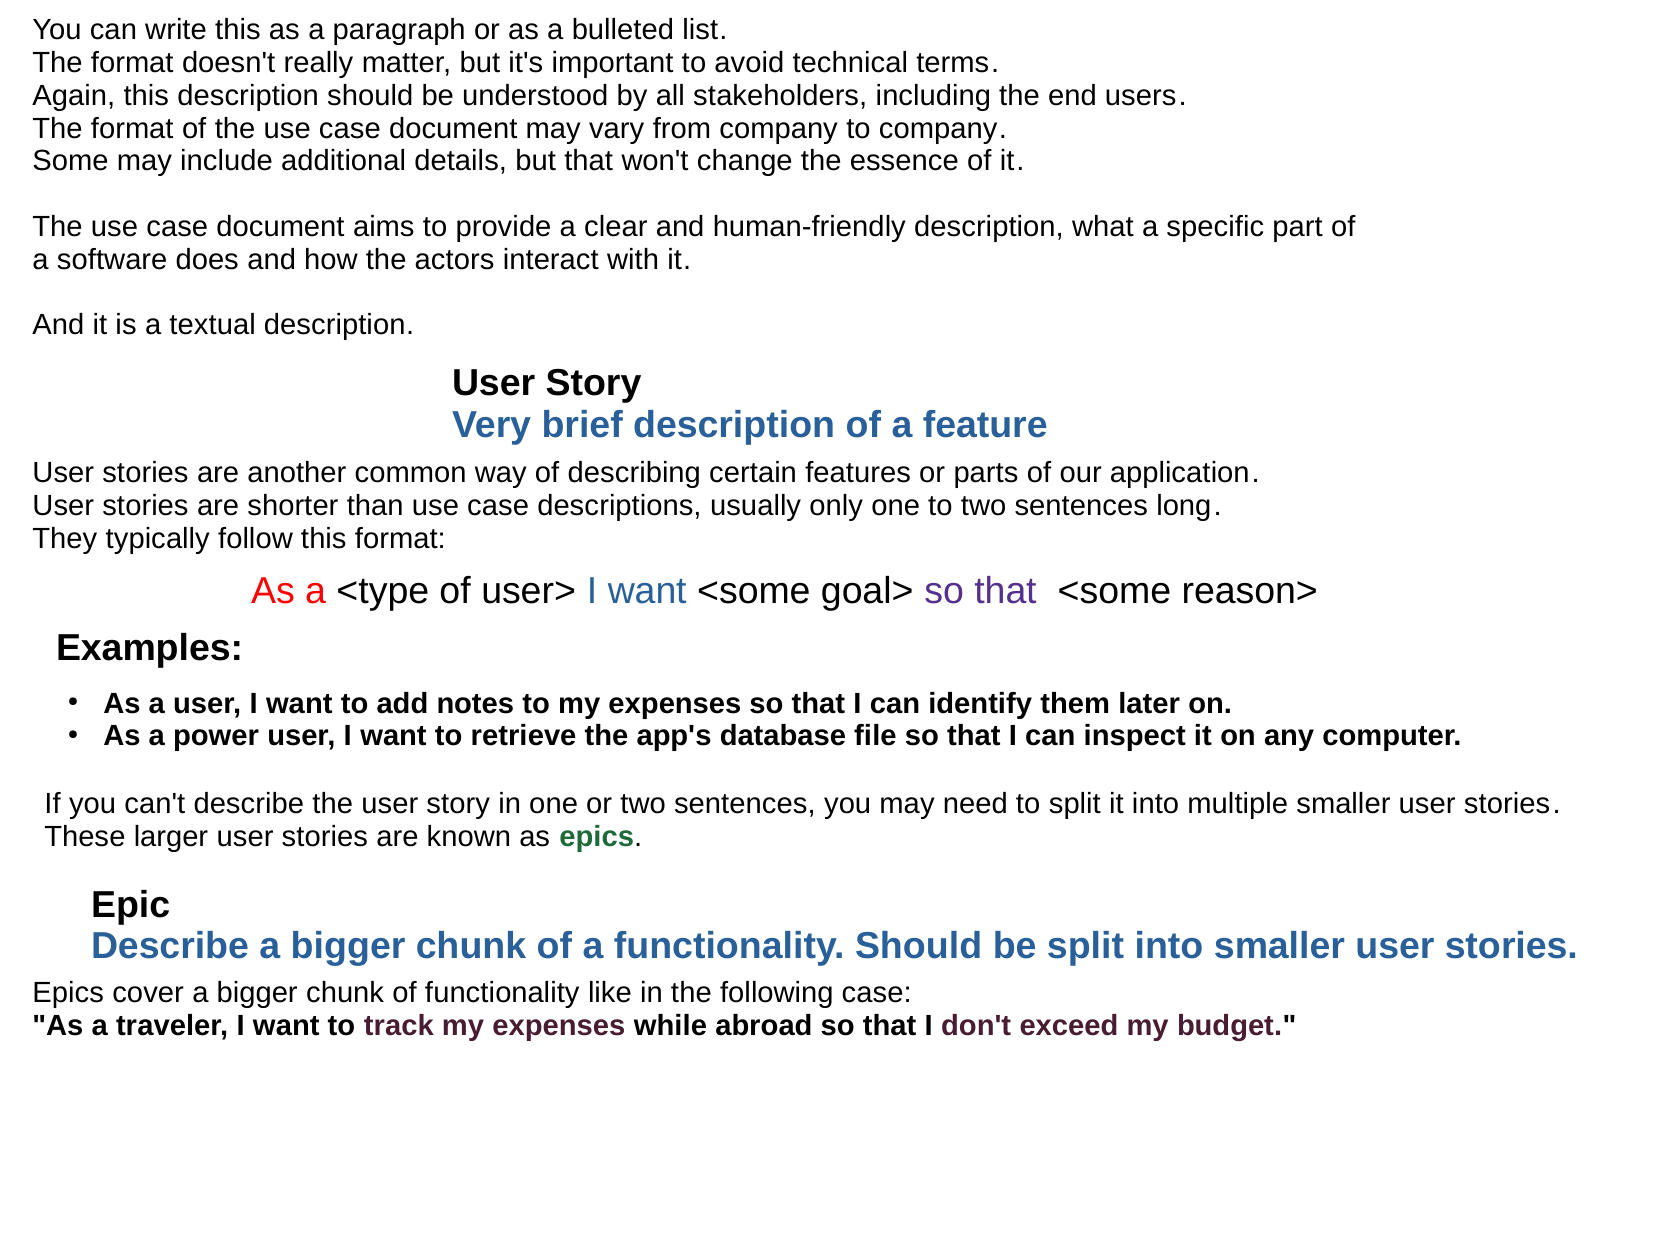

You can write this as a paragraph or as a bulleted list.
The format doesn't really matter, but it's important to avoid technical terms.
Again, this description should be understood by all stakeholders, including the end users.
The format of the use case document may vary from company to company.
Some may include additional details, but that won't change the essence of it.
The use case document aims to provide a clear and human-friendly description, what a specific part of
a software does and how the actors interact with it.
And it is a textual description.
User Story
Very brief description of a feature
User stories are another common way of describing certain features or parts of our application.
User stories are shorter than use case descriptions, usually only one to two sentences long.
They typically follow this format:
As a <type of user> I want <some goal> so that <some reason>
Examples:
As a user, I want to add notes to my expenses so that I can identify them later on.
As a power user, I want to retrieve the app's database file so that I can inspect it on any computer.
If you can't describe the user story in one or two sentences, you may need to split it into multiple smaller user stories.
These larger user stories are known as epics.
Epic
Describe a bigger chunk of a functionality. Should be split into smaller user stories.
Epics cover a bigger chunk of functionality like in the following case:
"As a traveler, I want to track my expenses while abroad so that I don't exceed my budget."